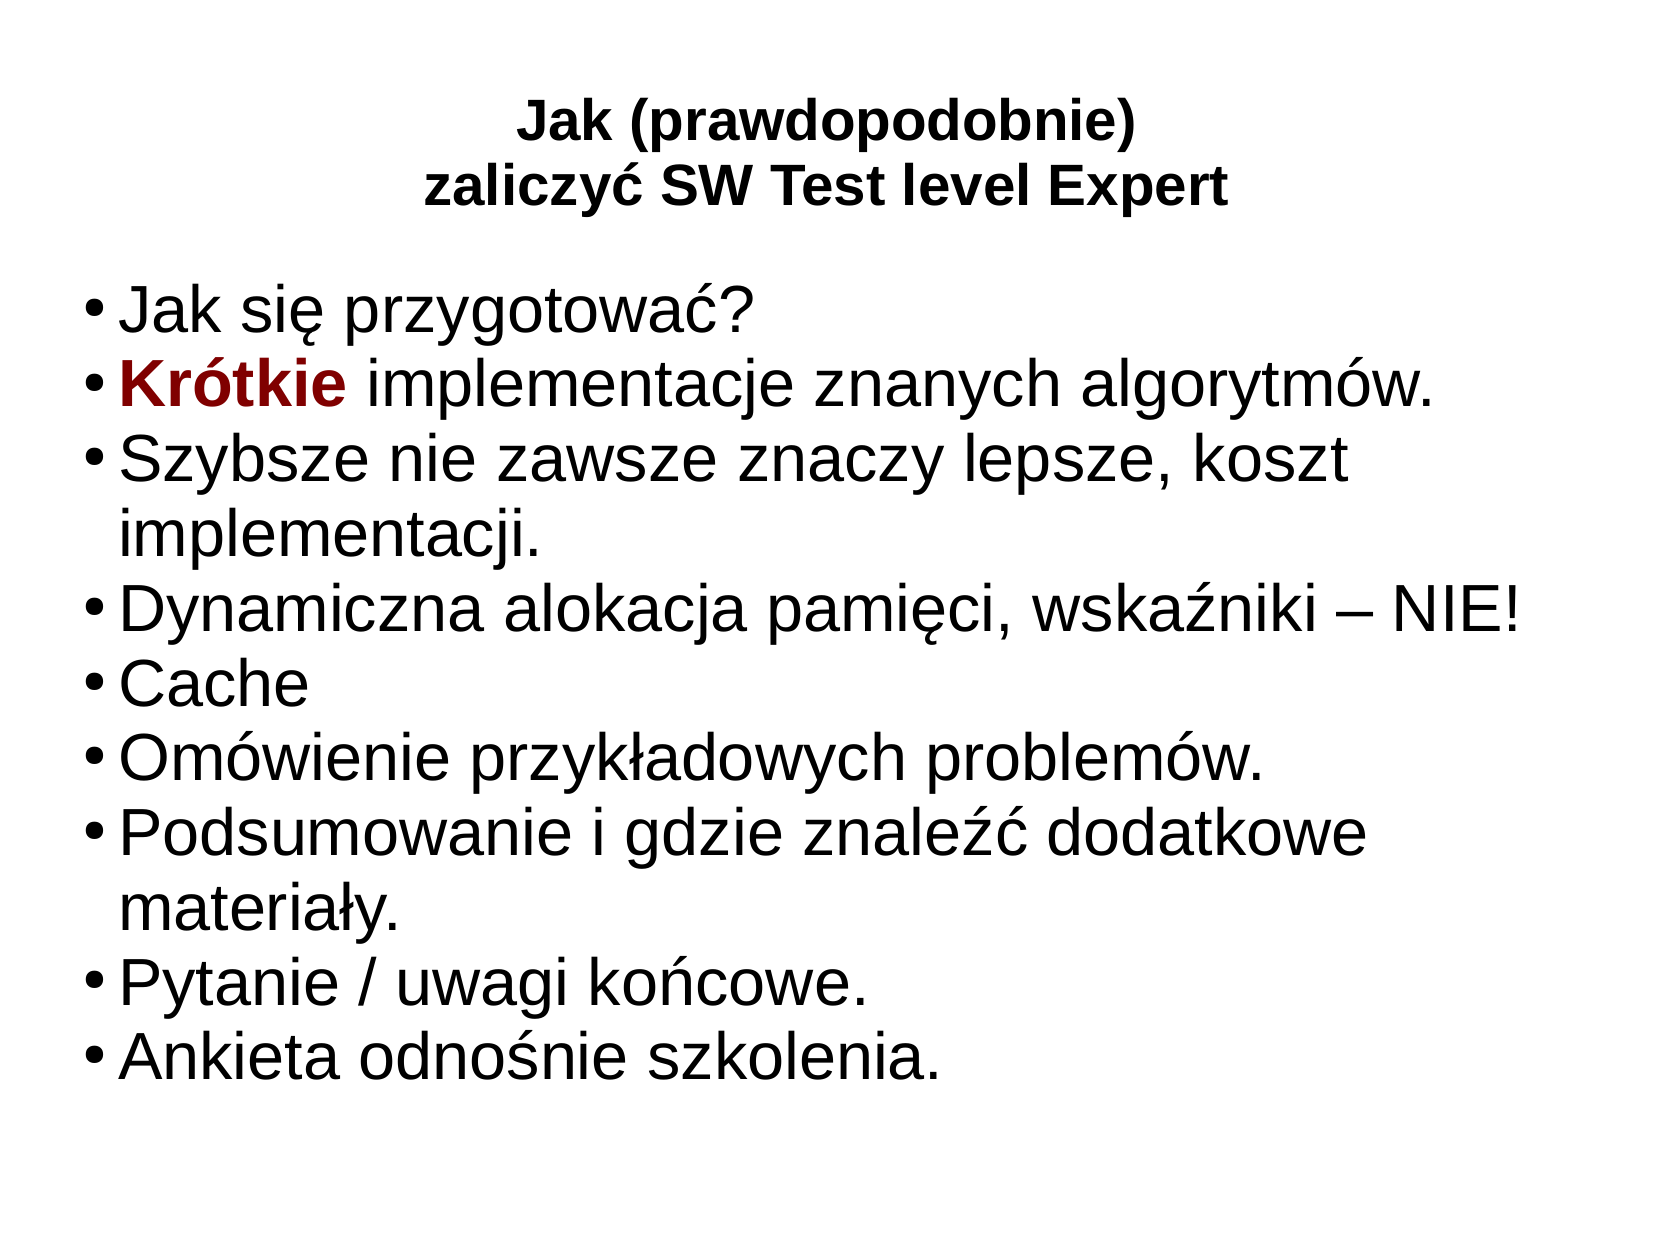

# Jak (prawdopodobnie) zaliczyć SW Test level Expert
Jak się przygotować?
Krótkie implementacje znanych algorytmów.
Szybsze nie zawsze znaczy lepsze, koszt implementacji.
Dynamiczna alokacja pamięci, wskaźniki – NIE!
Cache
Omówienie przykładowych problemów.
Podsumowanie i gdzie znaleźć dodatkowe materiały.
Pytanie / uwagi końcowe.
Ankieta odnośnie szkolenia.